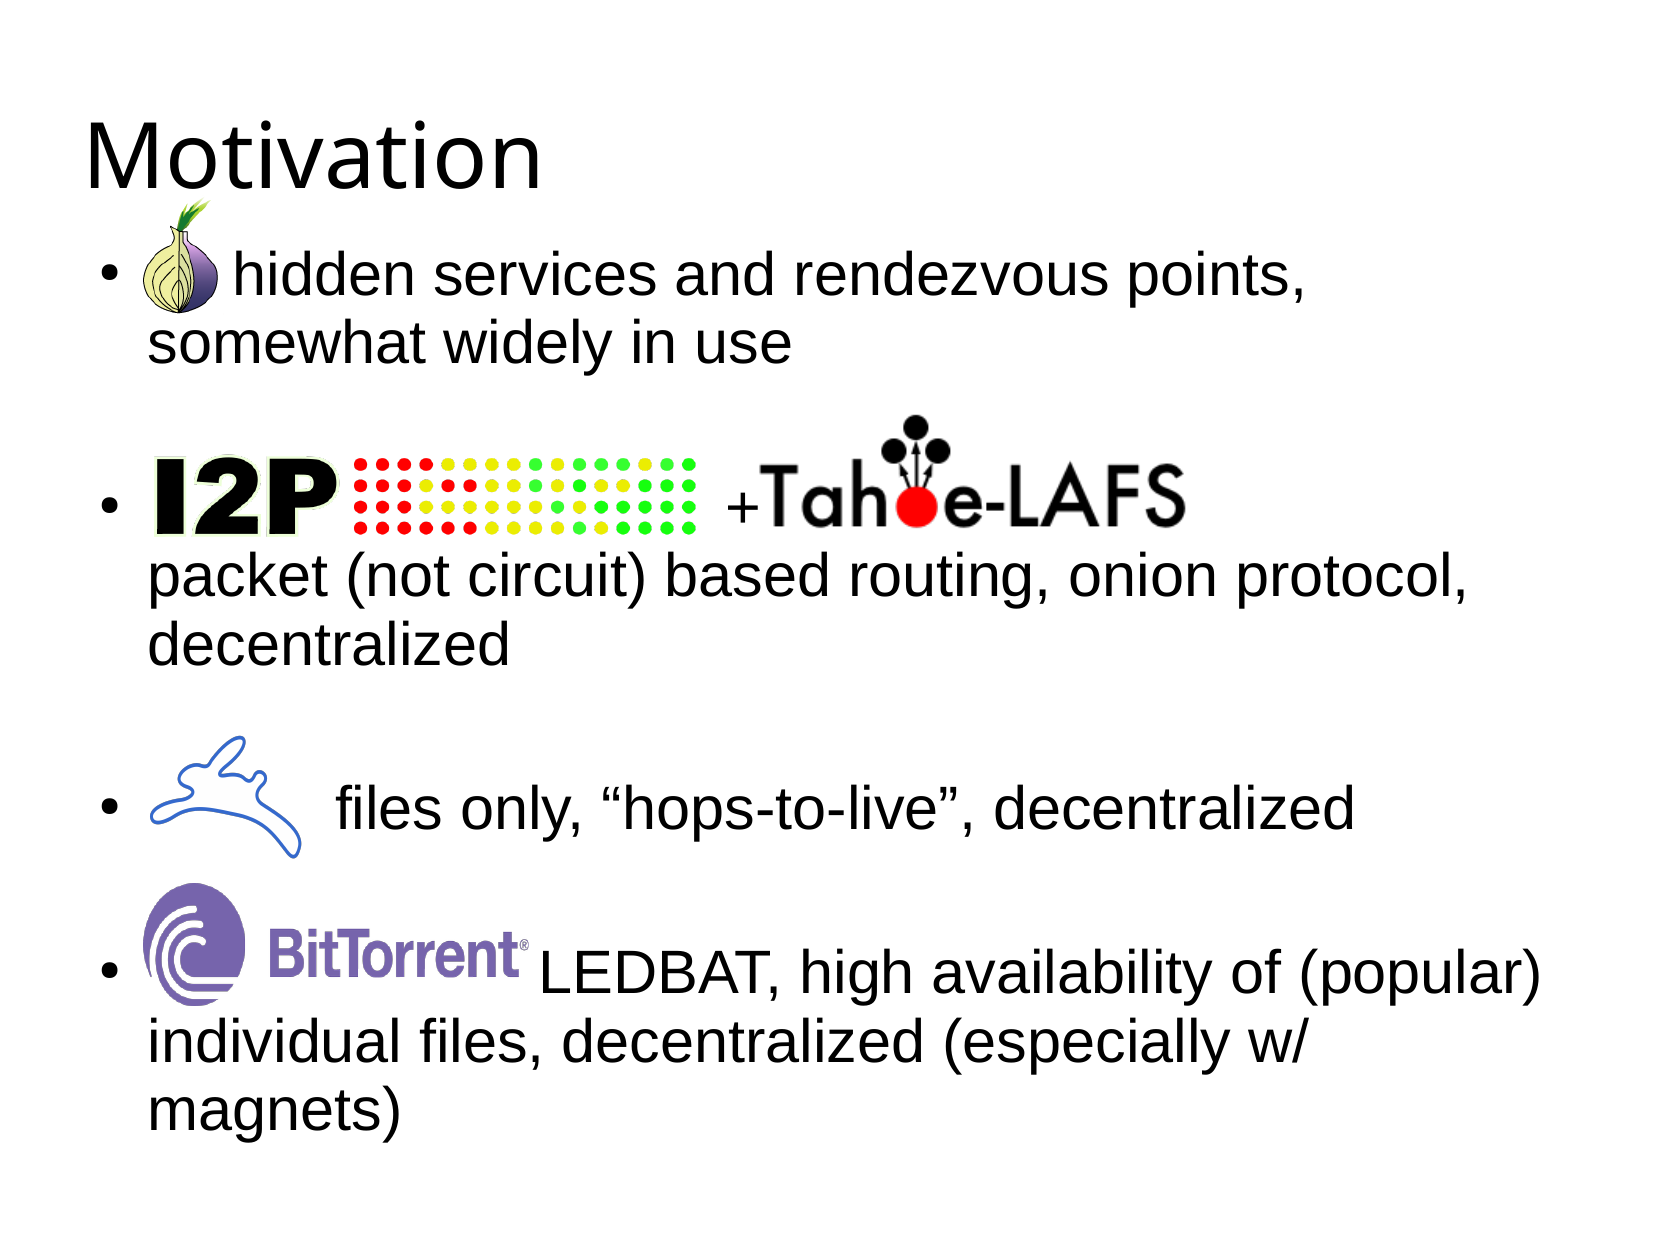

# Motivation
 hidden services and rendezvous points, somewhat widely in use
 +
packet (not circuit) based routing, onion protocol, decentralized
 files only, “hops-to-live”, decentralized
 LEDBAT, high availability of (popular) individual files, decentralized (especially w/ magnets)